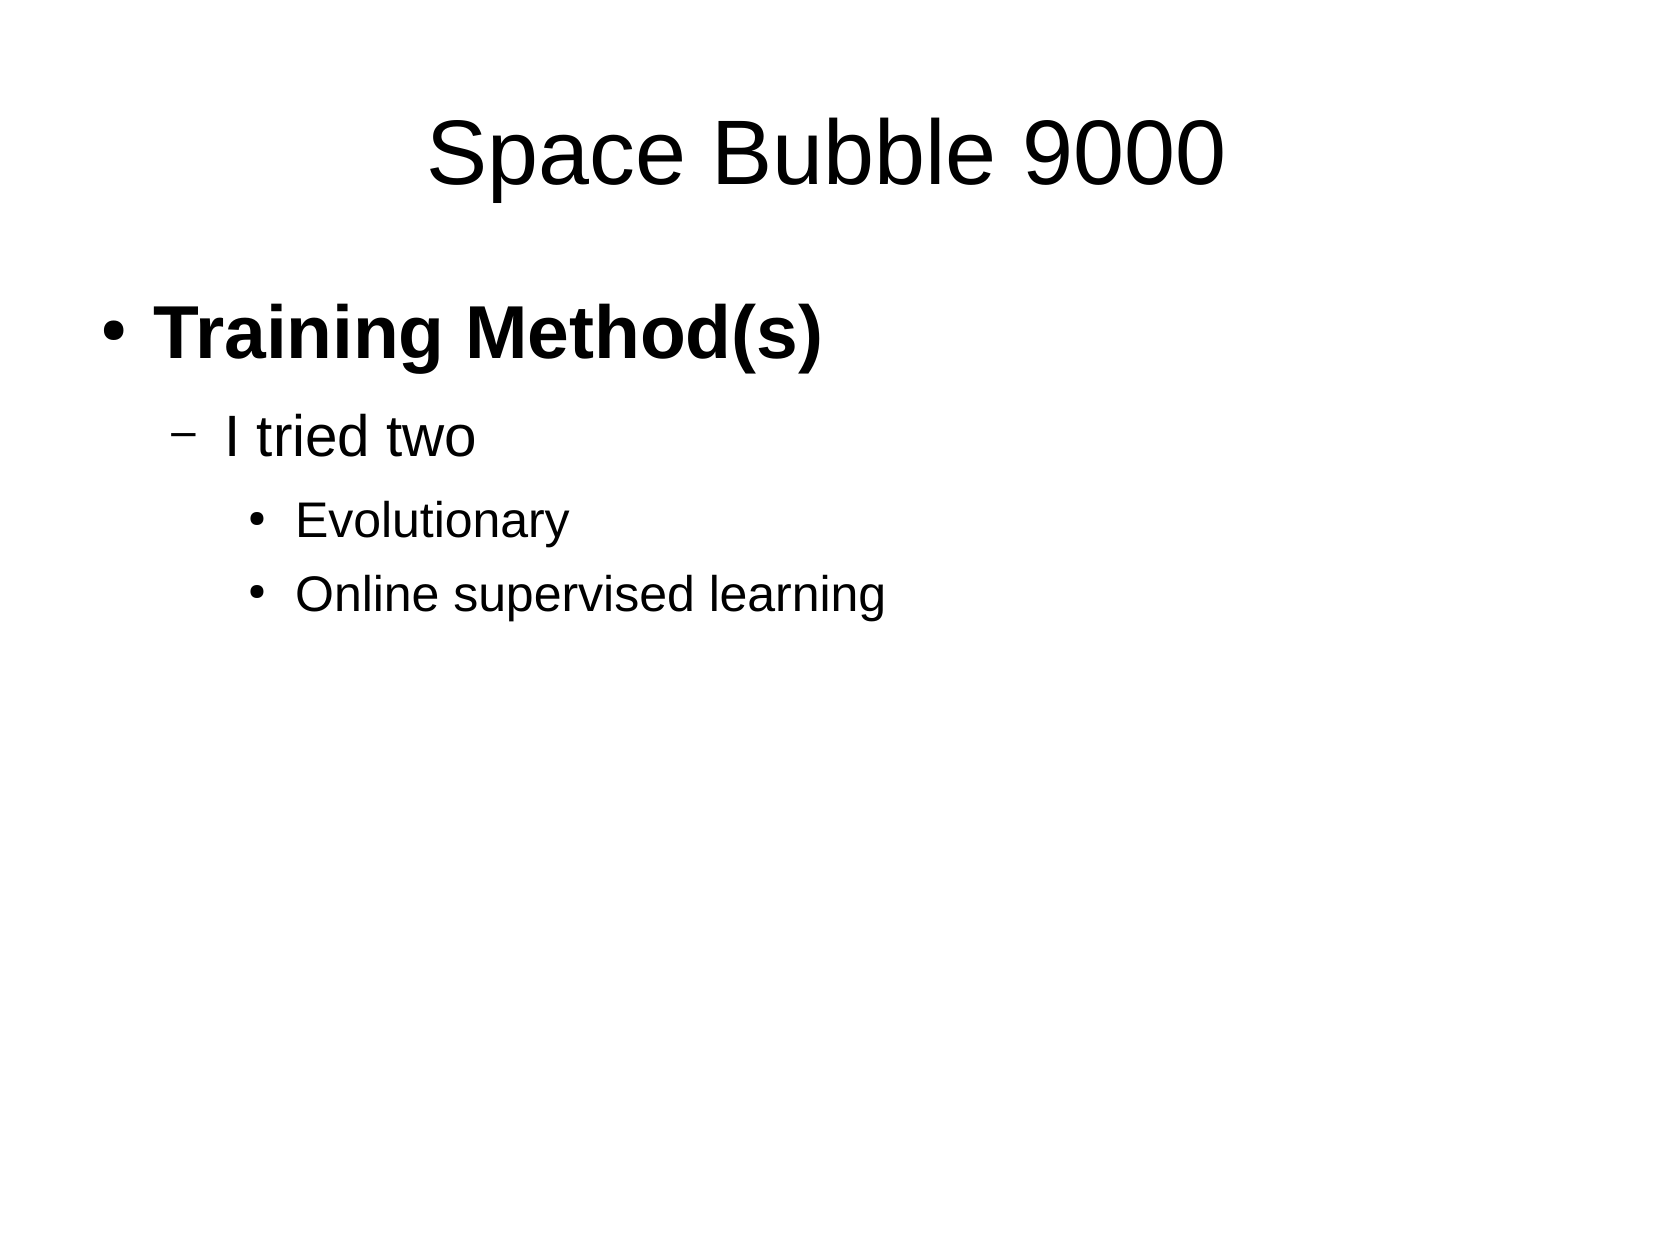

# Space Bubble 9000
Training Method(s)
I tried two
Evolutionary
Online supervised learning